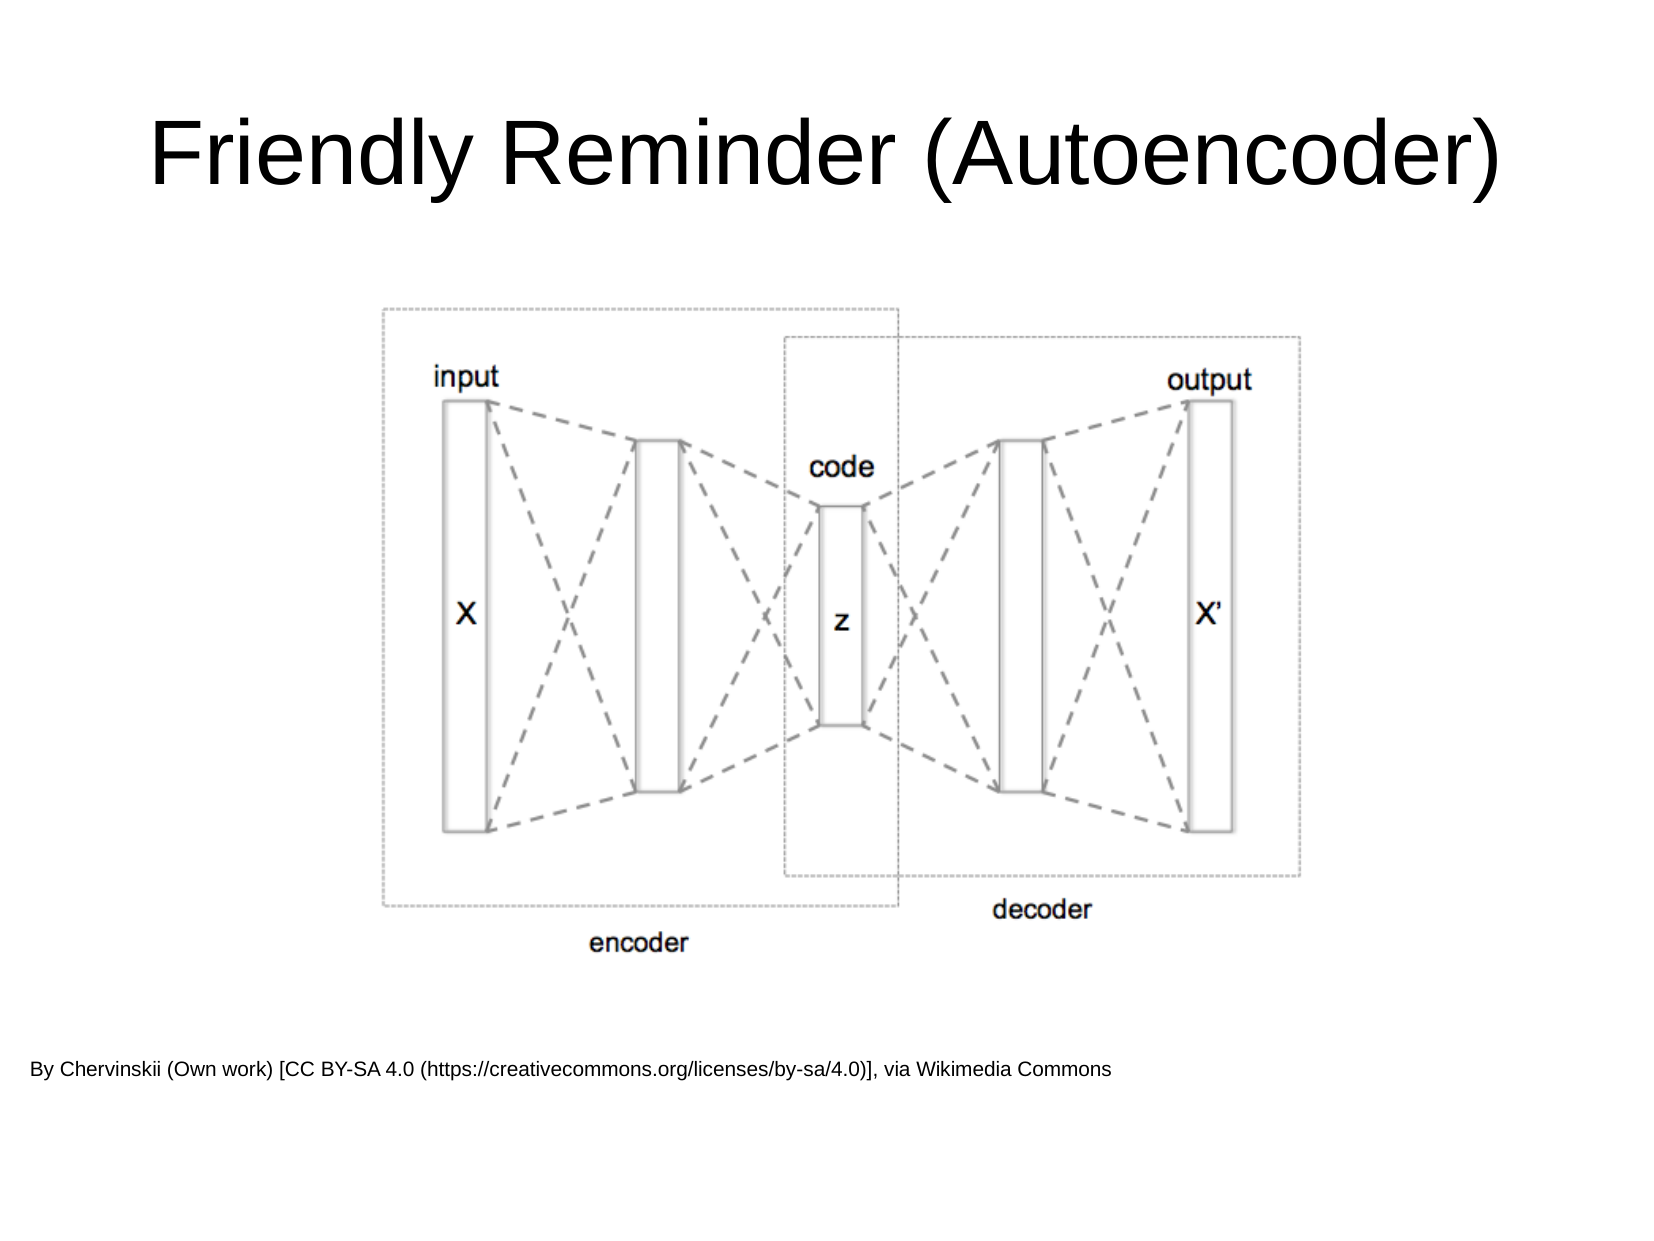

# Friendly Reminder (Autoencoder)
By Chervinskii (Own work) [CC BY-SA 4.0 (https://creativecommons.org/licenses/by-sa/4.0)], via Wikimedia Commons